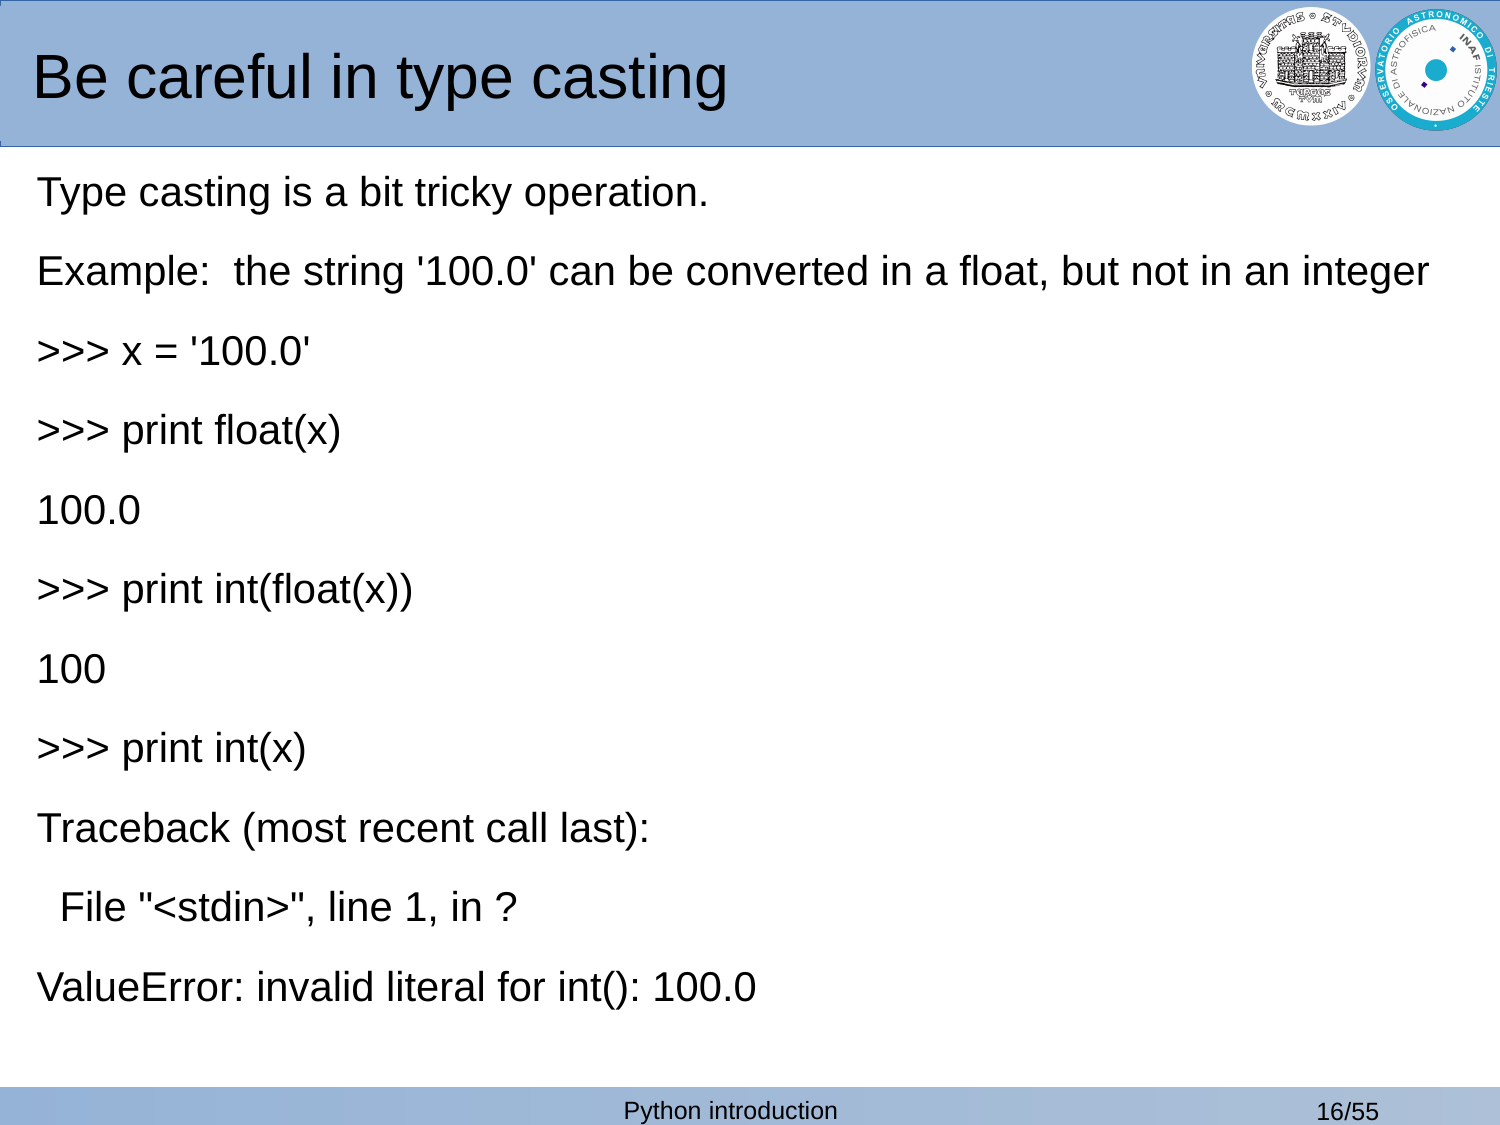

Be careful in type casting
# Type casting is a bit tricky operation.
Example: the string '100.0' can be converted in a float, but not in an integer
>>> x = '100.0'
>>> print float(x)
100.0
>>> print int(float(x))
100
>>> print int(x)
Traceback (most recent call last):
 File "<stdin>", line 1, in ?
ValueError: invalid literal for int(): 100.0